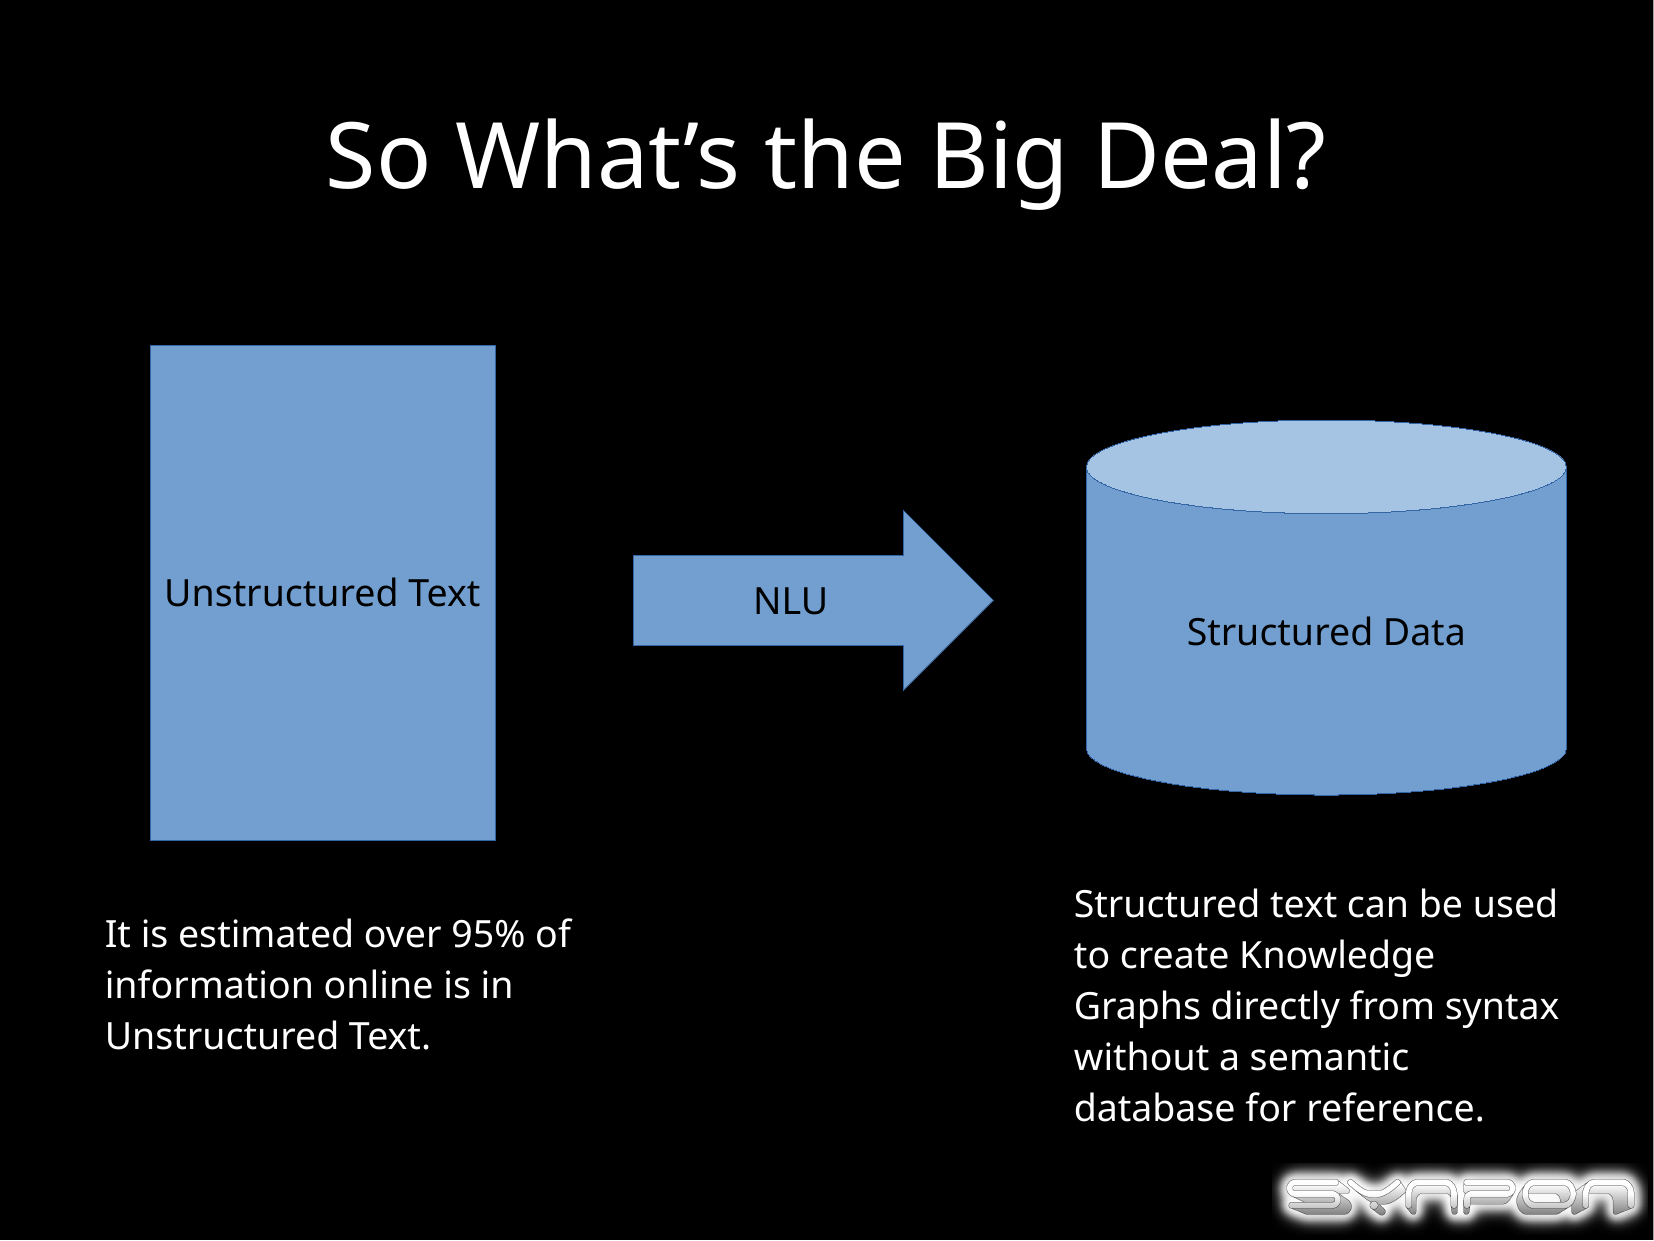

# So What’s the Big Deal?
Unstructured Text
Structured Data
NLU
Structured text can be used to create Knowledge Graphs directly from syntax without a semantic database for reference.
It is estimated over 95% of information online is in Unstructured Text.